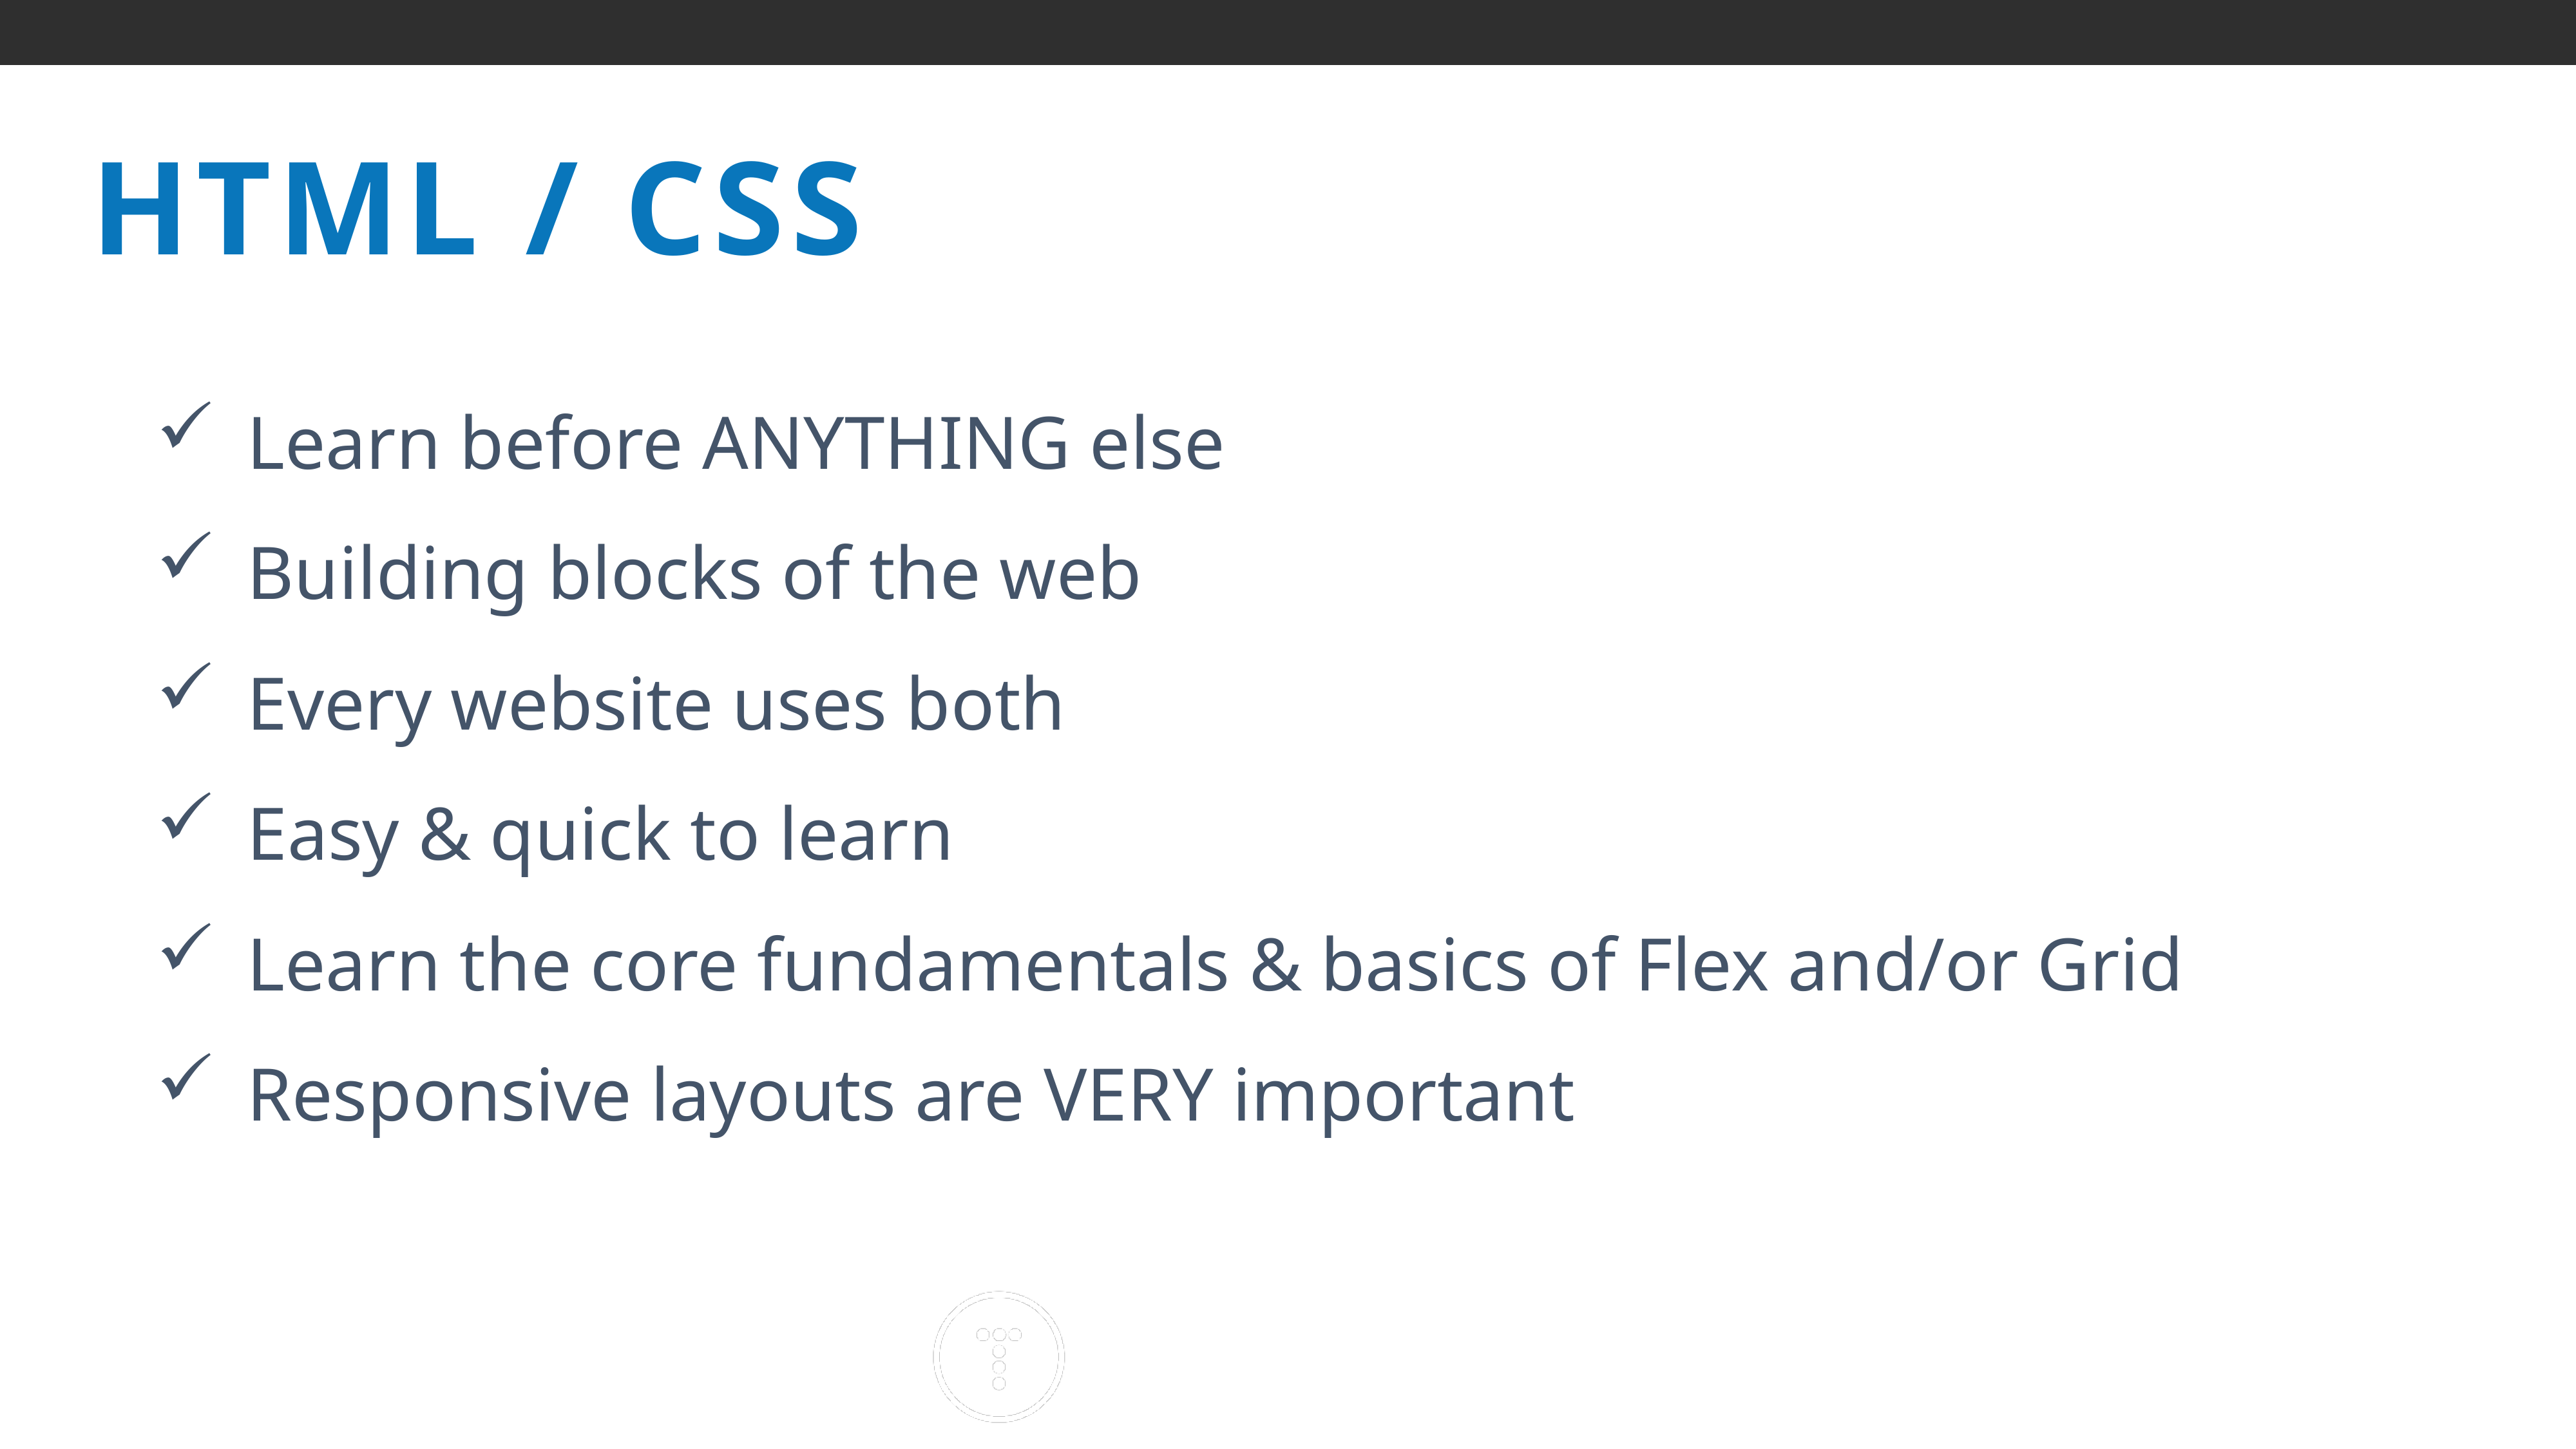

HTML / CSS
Learn before ANYTHING else
Building blocks of the web
Every website uses both
Easy & quick to learn
Learn the core fundamentals & basics of Flex and/or Grid
Responsive layouts are VERY important
Traversymedia.com